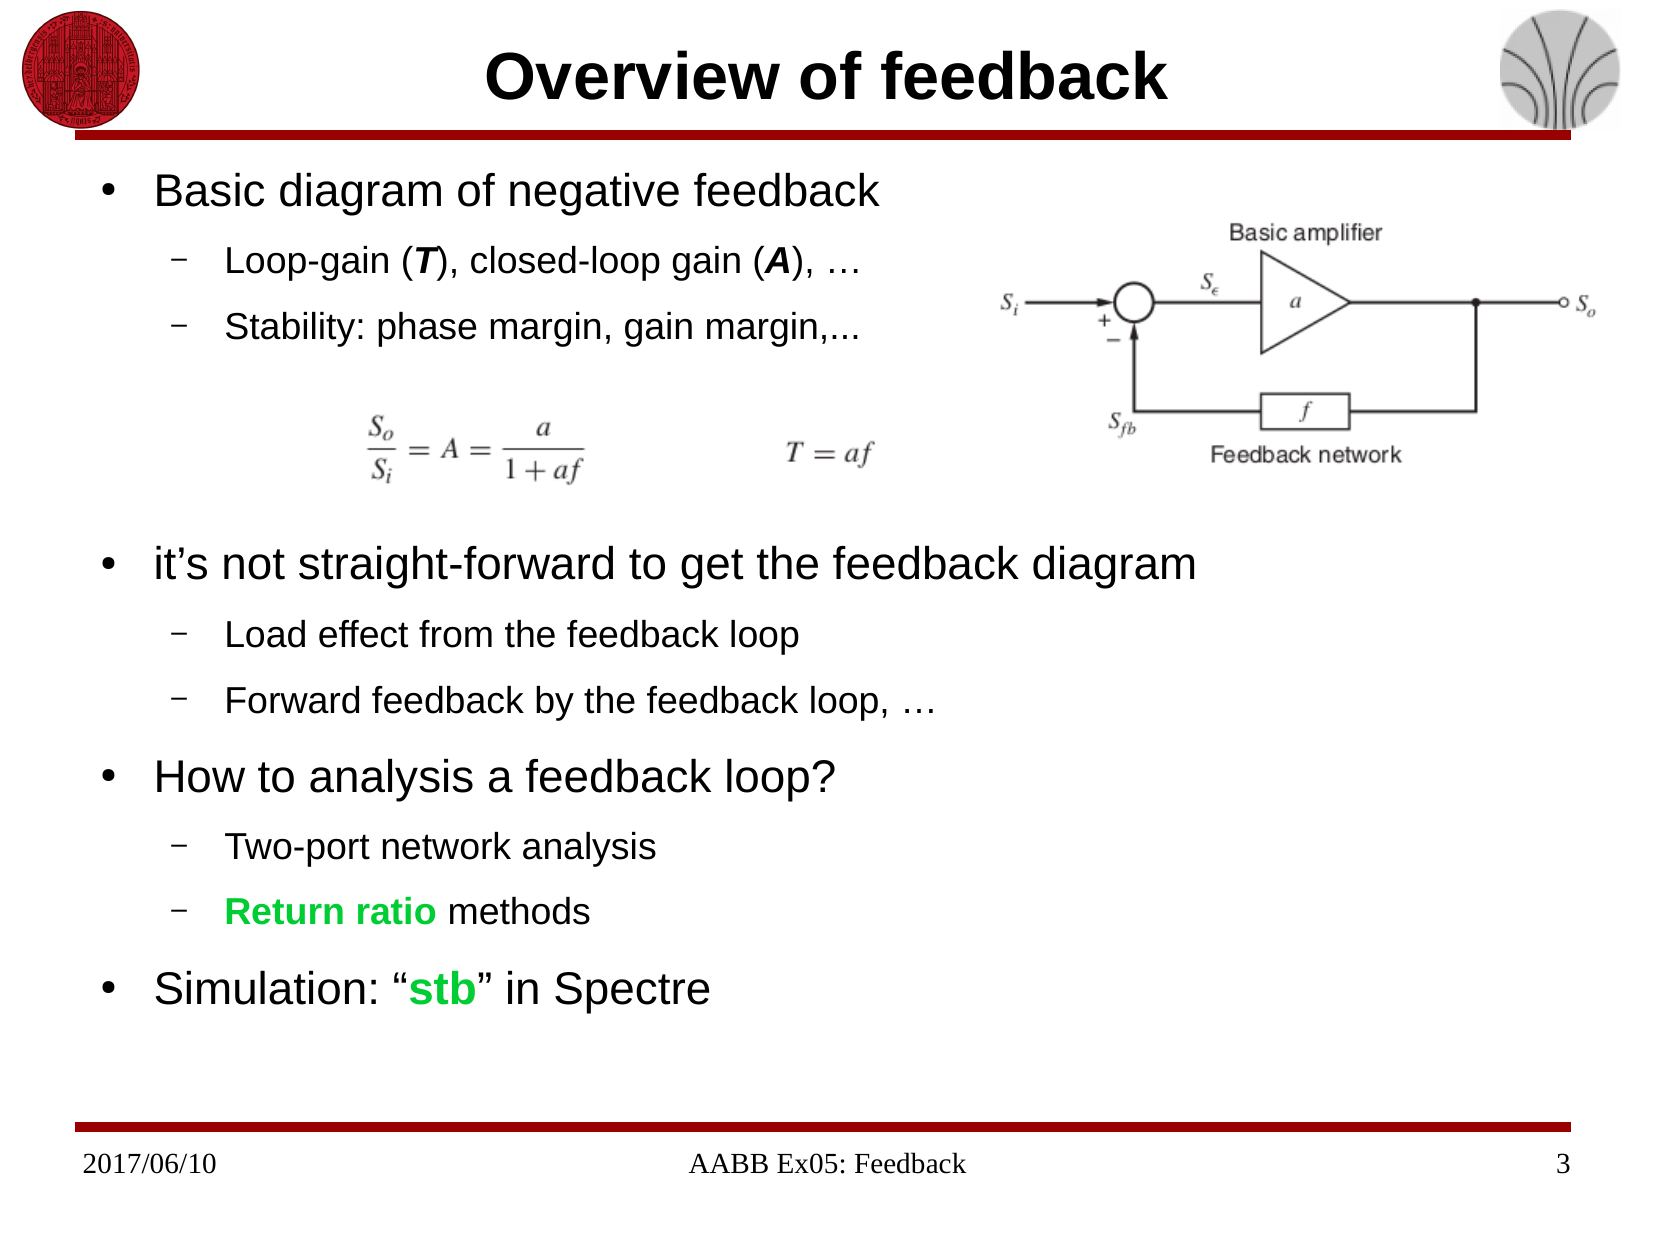

# Overview of feedback
Basic diagram of negative feedback
Loop-gain (T), closed-loop gain (A), …
Stability: phase margin, gain margin,...
it’s not straight-forward to get the feedback diagram
Load effect from the feedback loop
Forward feedback by the feedback loop, …
How to analysis a feedback loop?
Two-port network analysis
Return ratio methods
Simulation: “stb” in Spectre
2017/06/10
AABB Ex05: Feedback
3